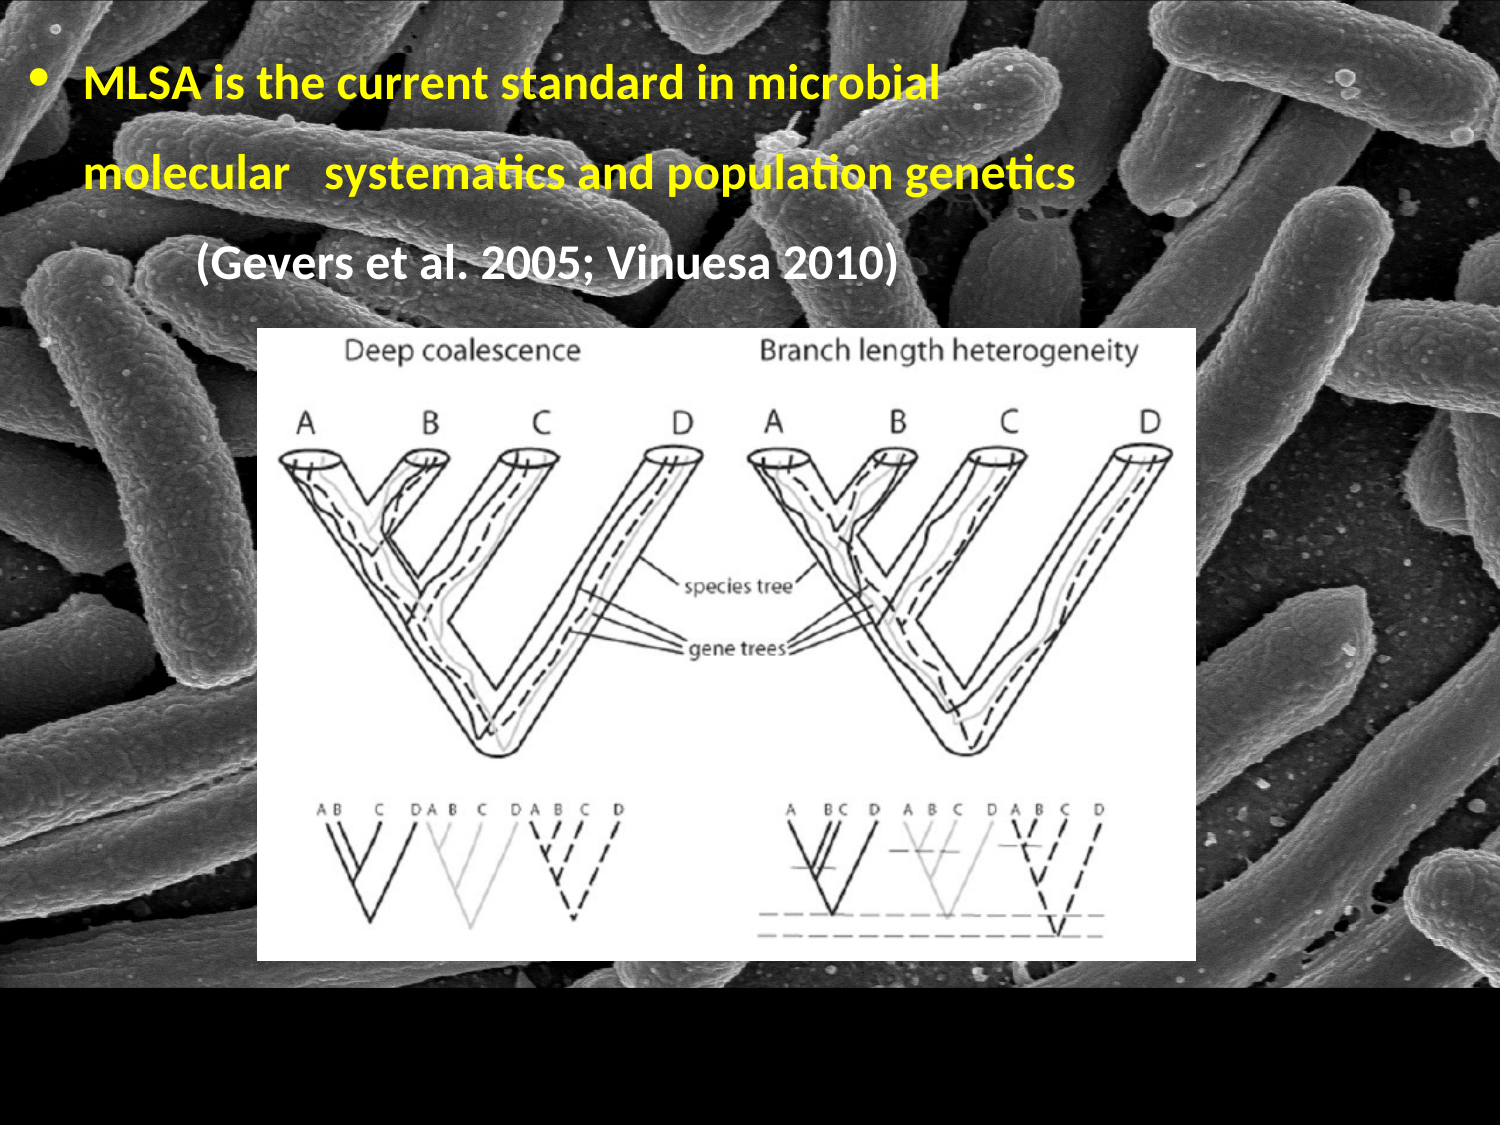

MLSA is the current standard in microbial
 molecular systematics and population genetics
 (Gevers et al. 2005; Vinuesa 2010)